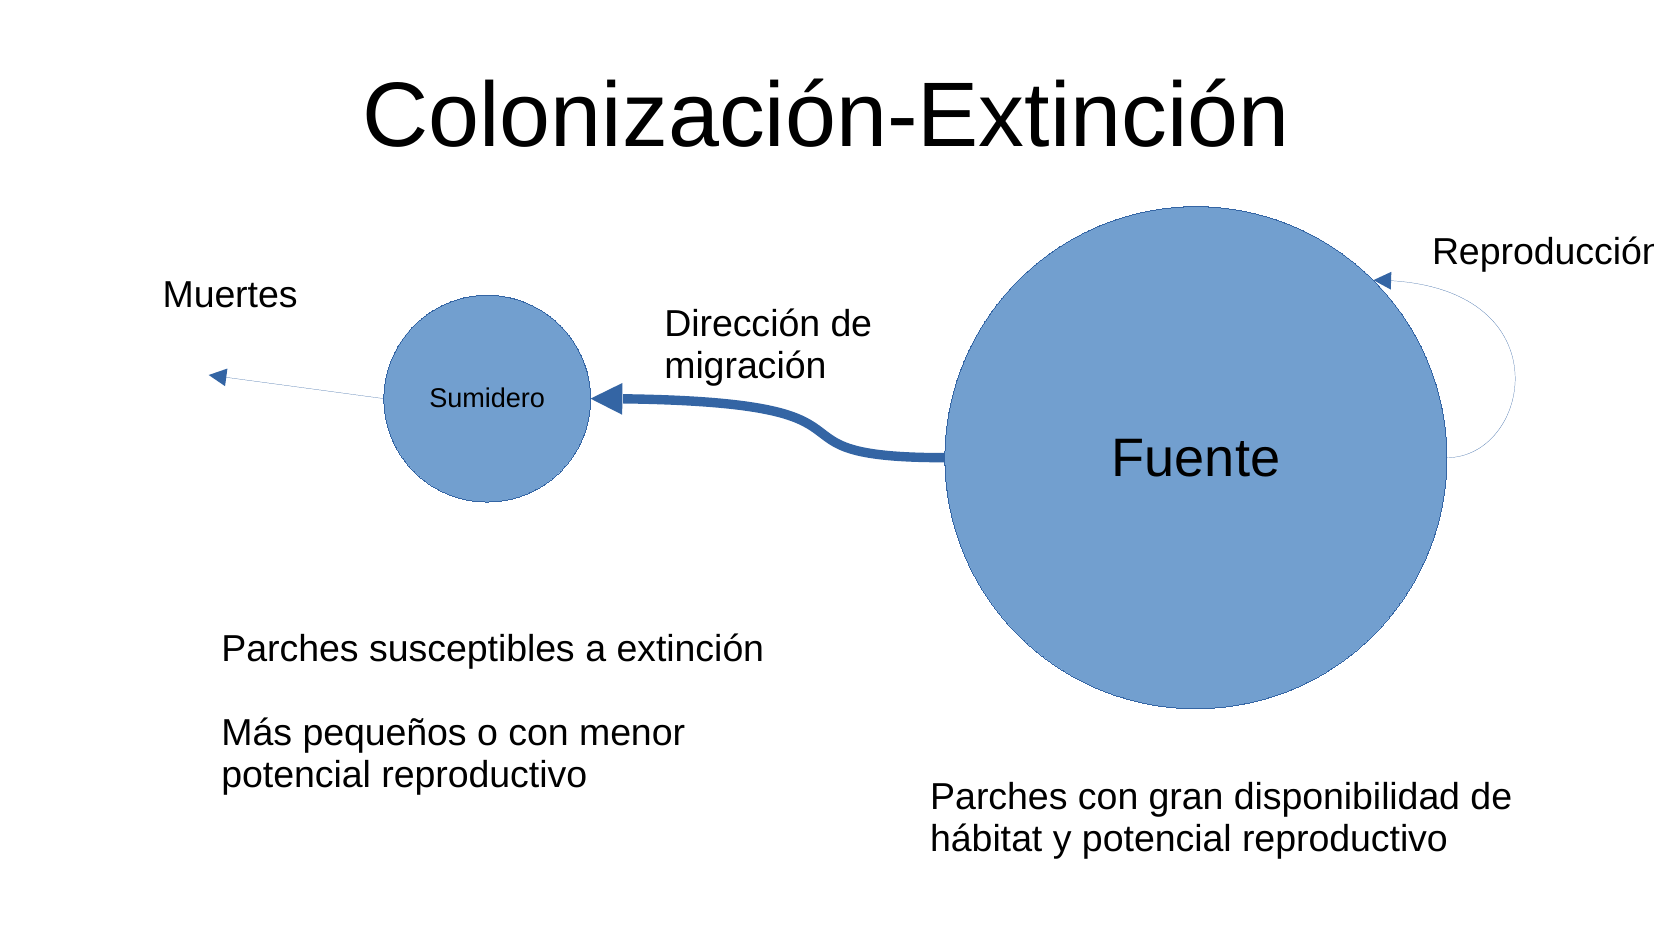

# Colonización-Extinción
Fuente
Reproducción
Muertes
Sumidero
Dirección de migración
Parches susceptibles a extinción
Más pequeños o con menor potencial reproductivo
Parches con gran disponibilidad de hábitat y potencial reproductivo